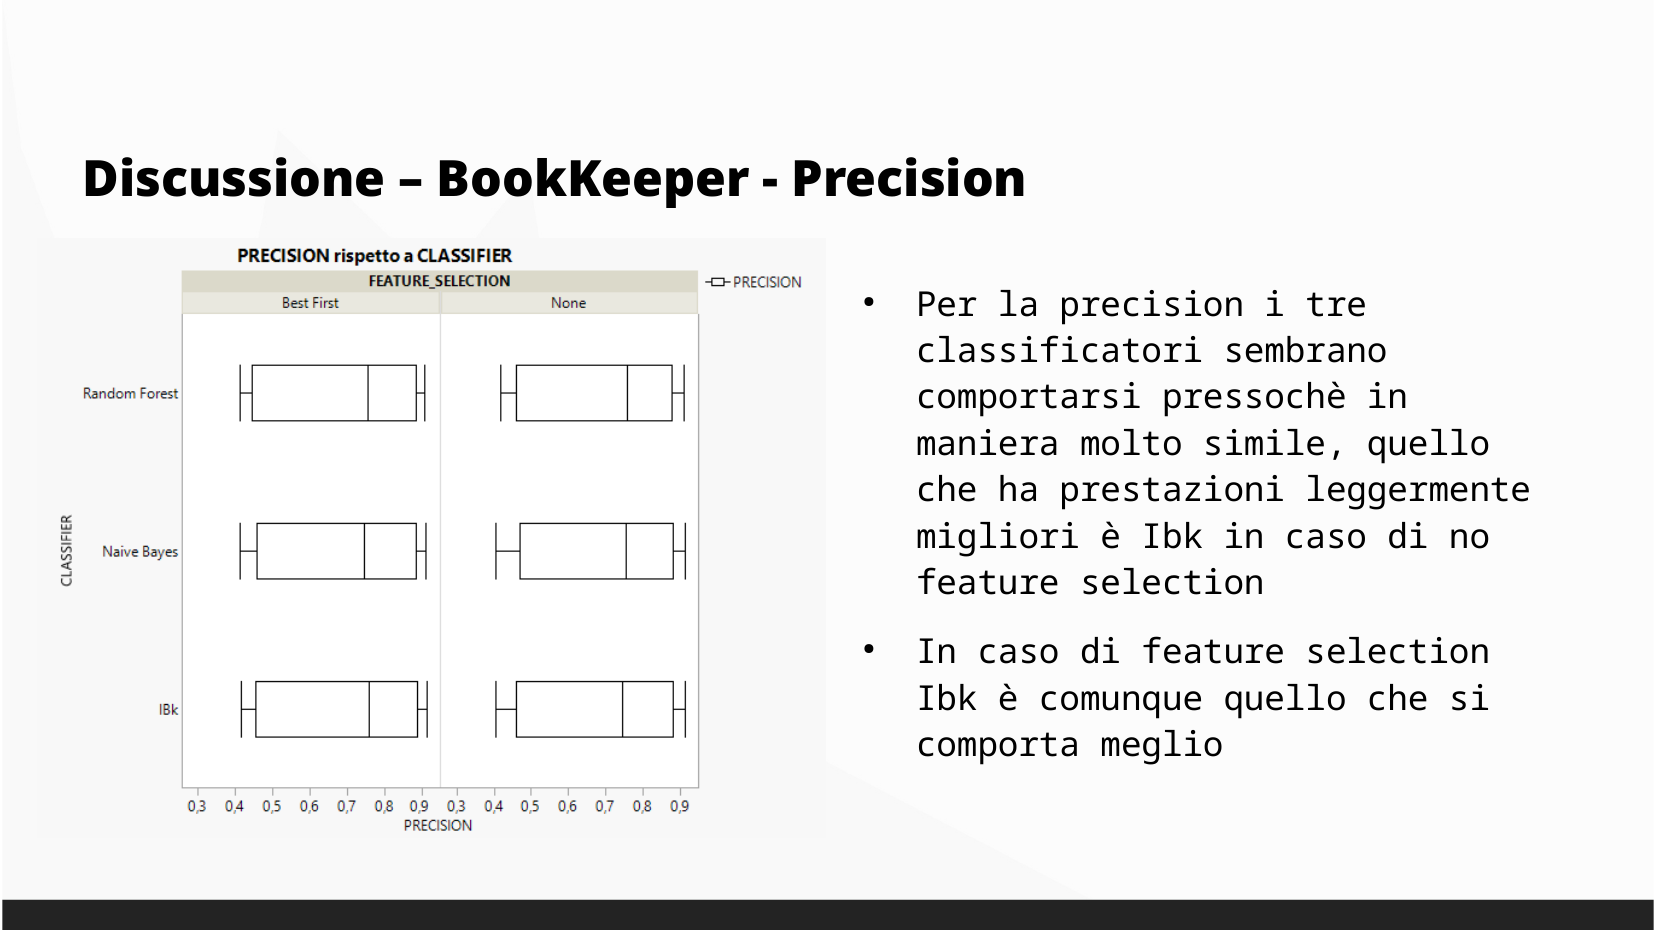

# Discussione – BookKeeper - Precision
Per la precision i tre classificatori sembrano comportarsi pressochè in maniera molto simile, quello che ha prestazioni leggermente migliori è Ibk in caso di no feature selection
In caso di feature selection Ibk è comunque quello che si comporta meglio